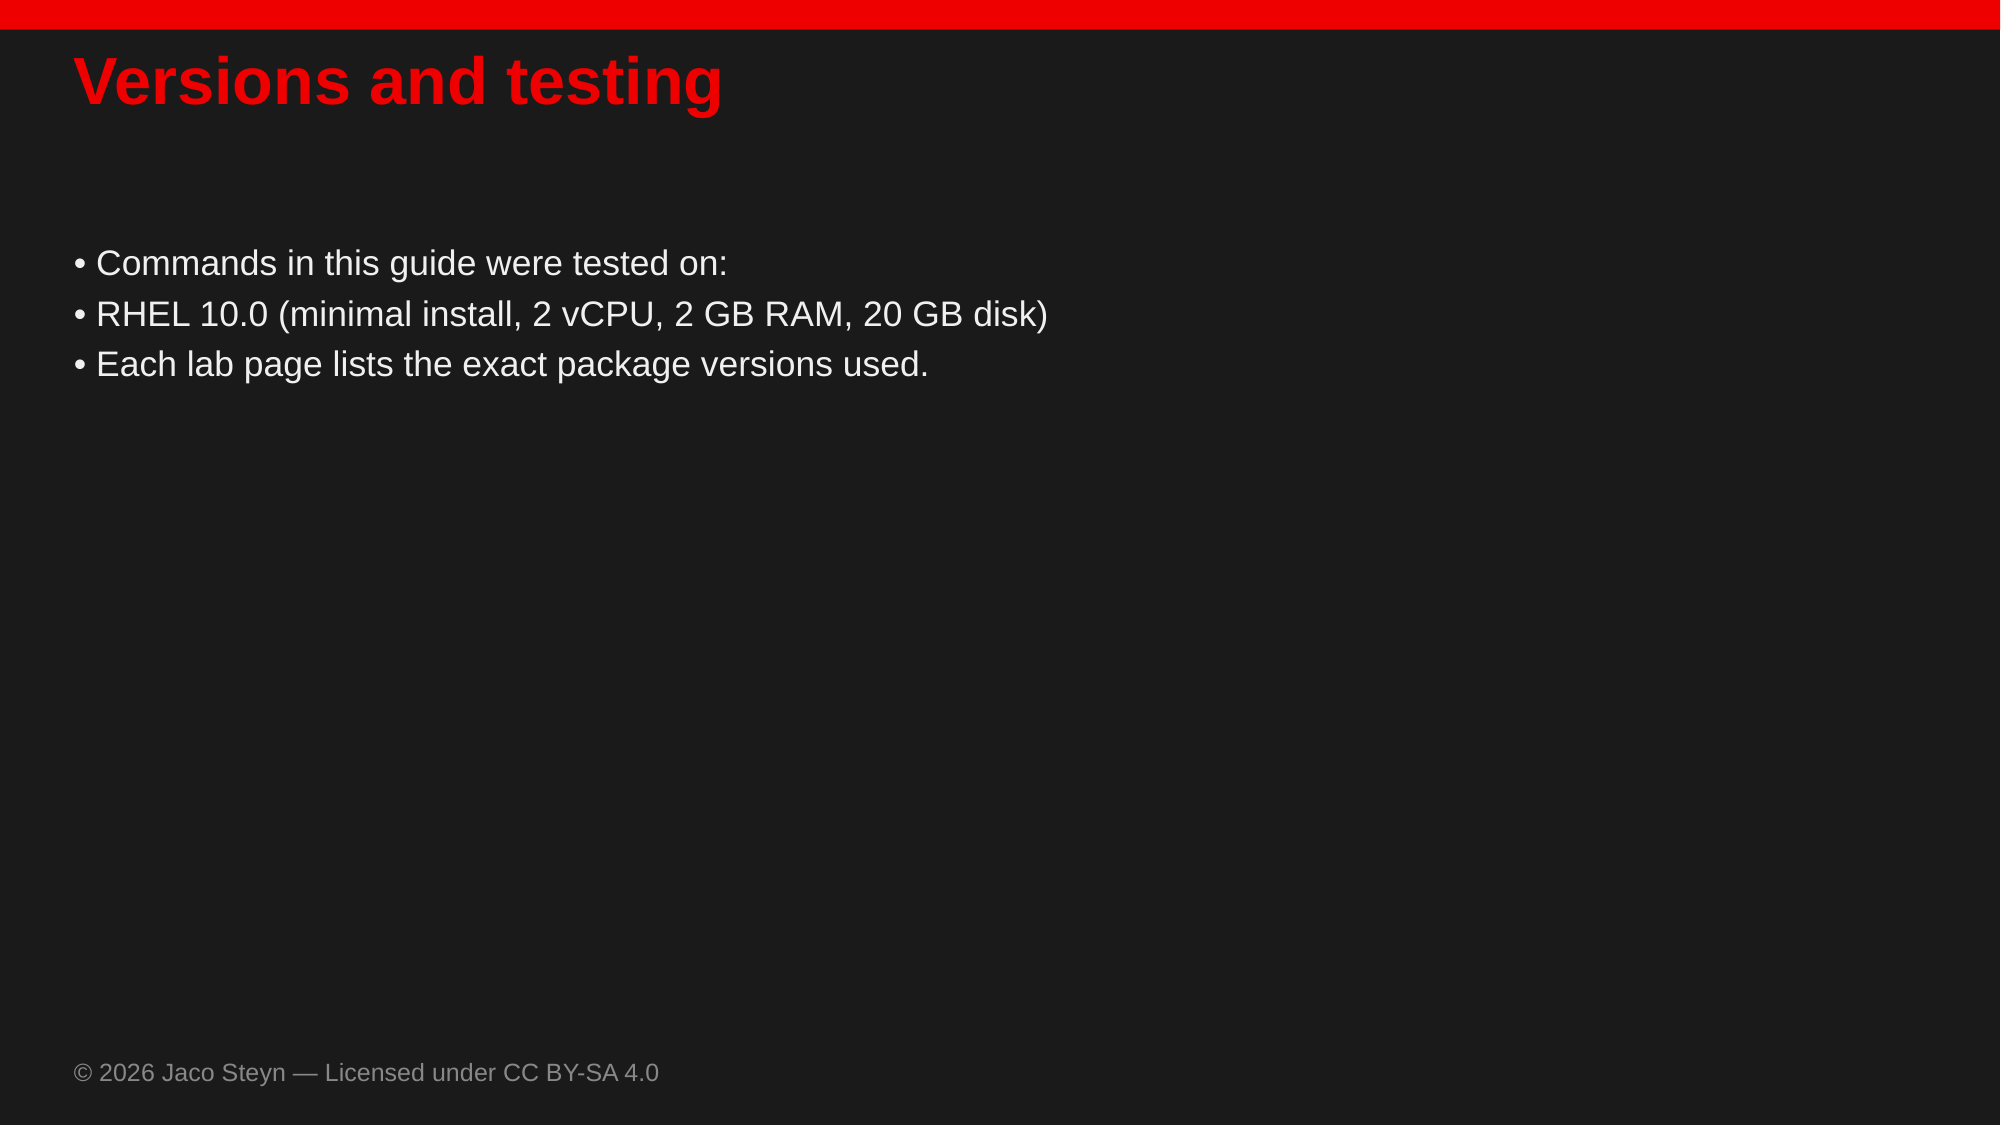

Versions and testing
• Commands in this guide were tested on:
• RHEL 10.0 (minimal install, 2 vCPU, 2 GB RAM, 20 GB disk)
• Each lab page lists the exact package versions used.
© 2026 Jaco Steyn — Licensed under CC BY-SA 4.0